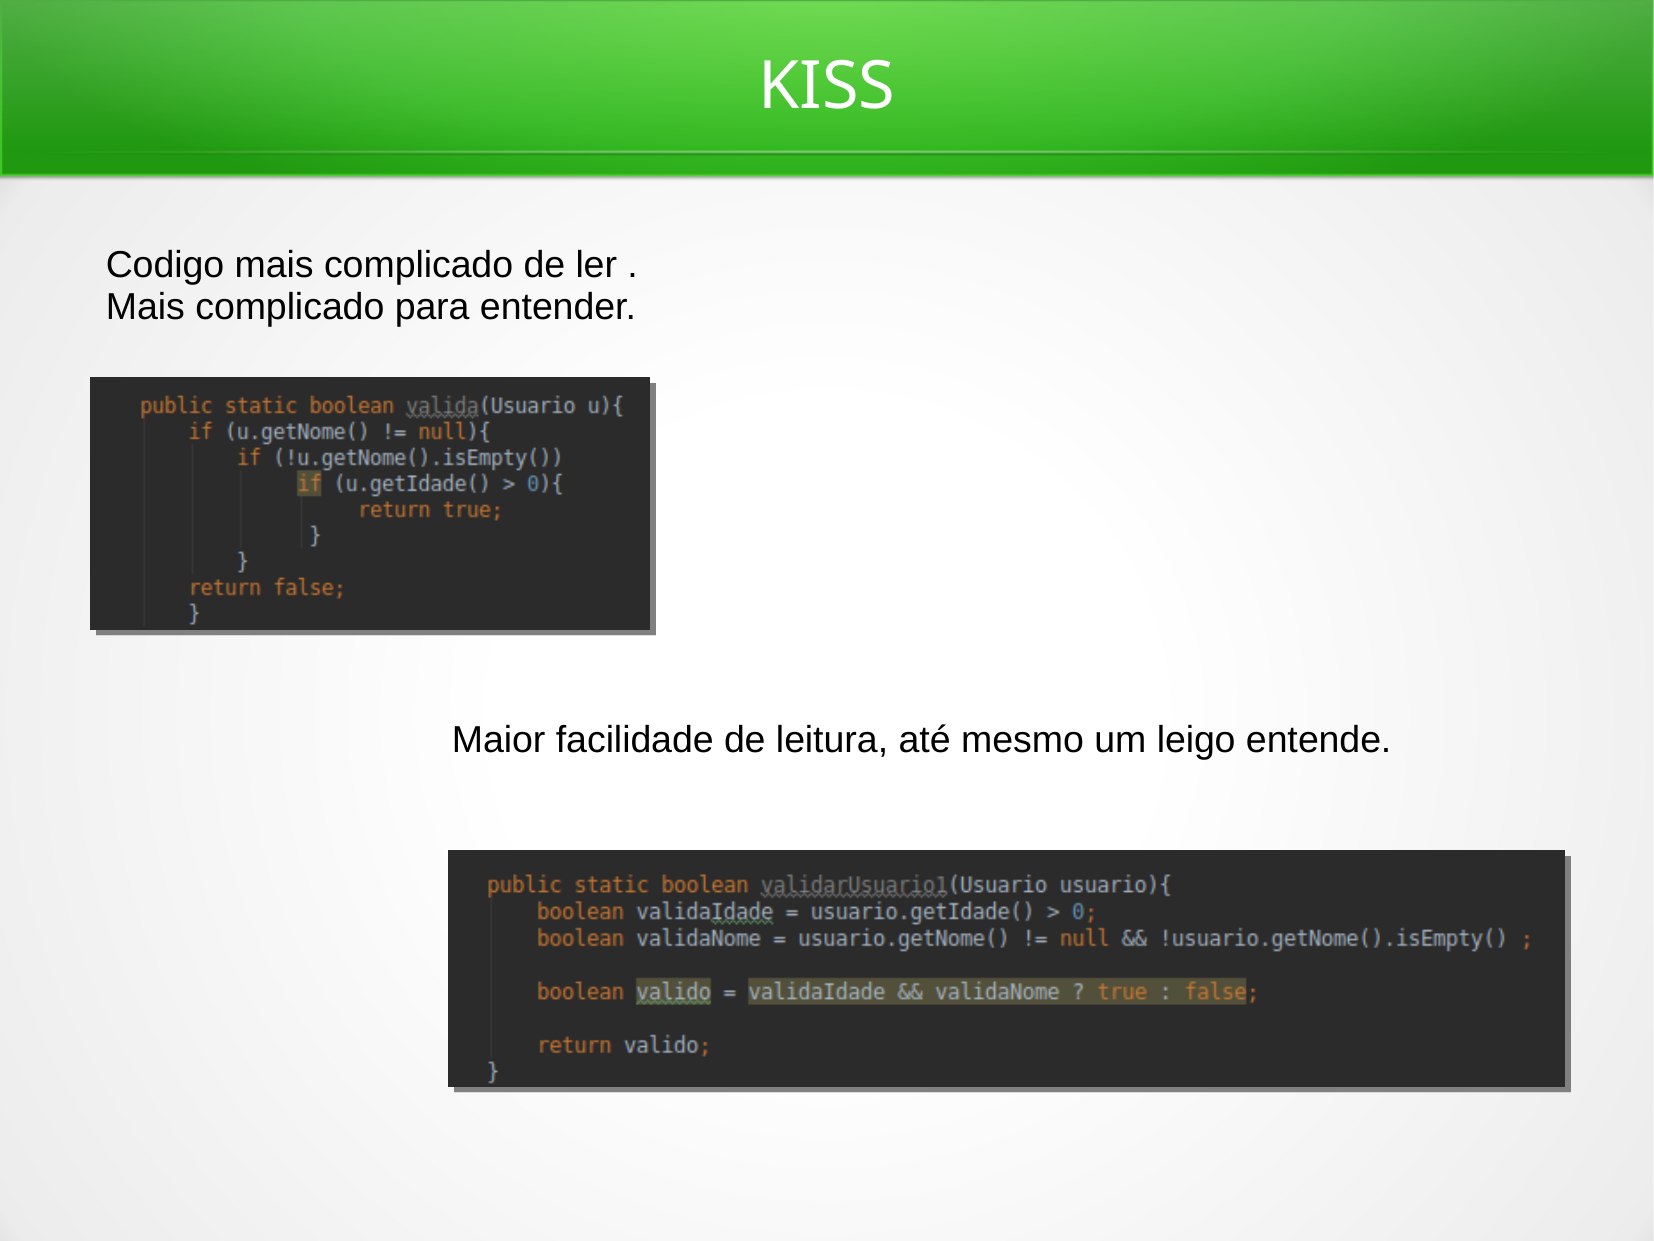

# KISS
Codigo mais complicado de ler .
Mais complicado para entender.
Maior facilidade de leitura, até mesmo um leigo entende.